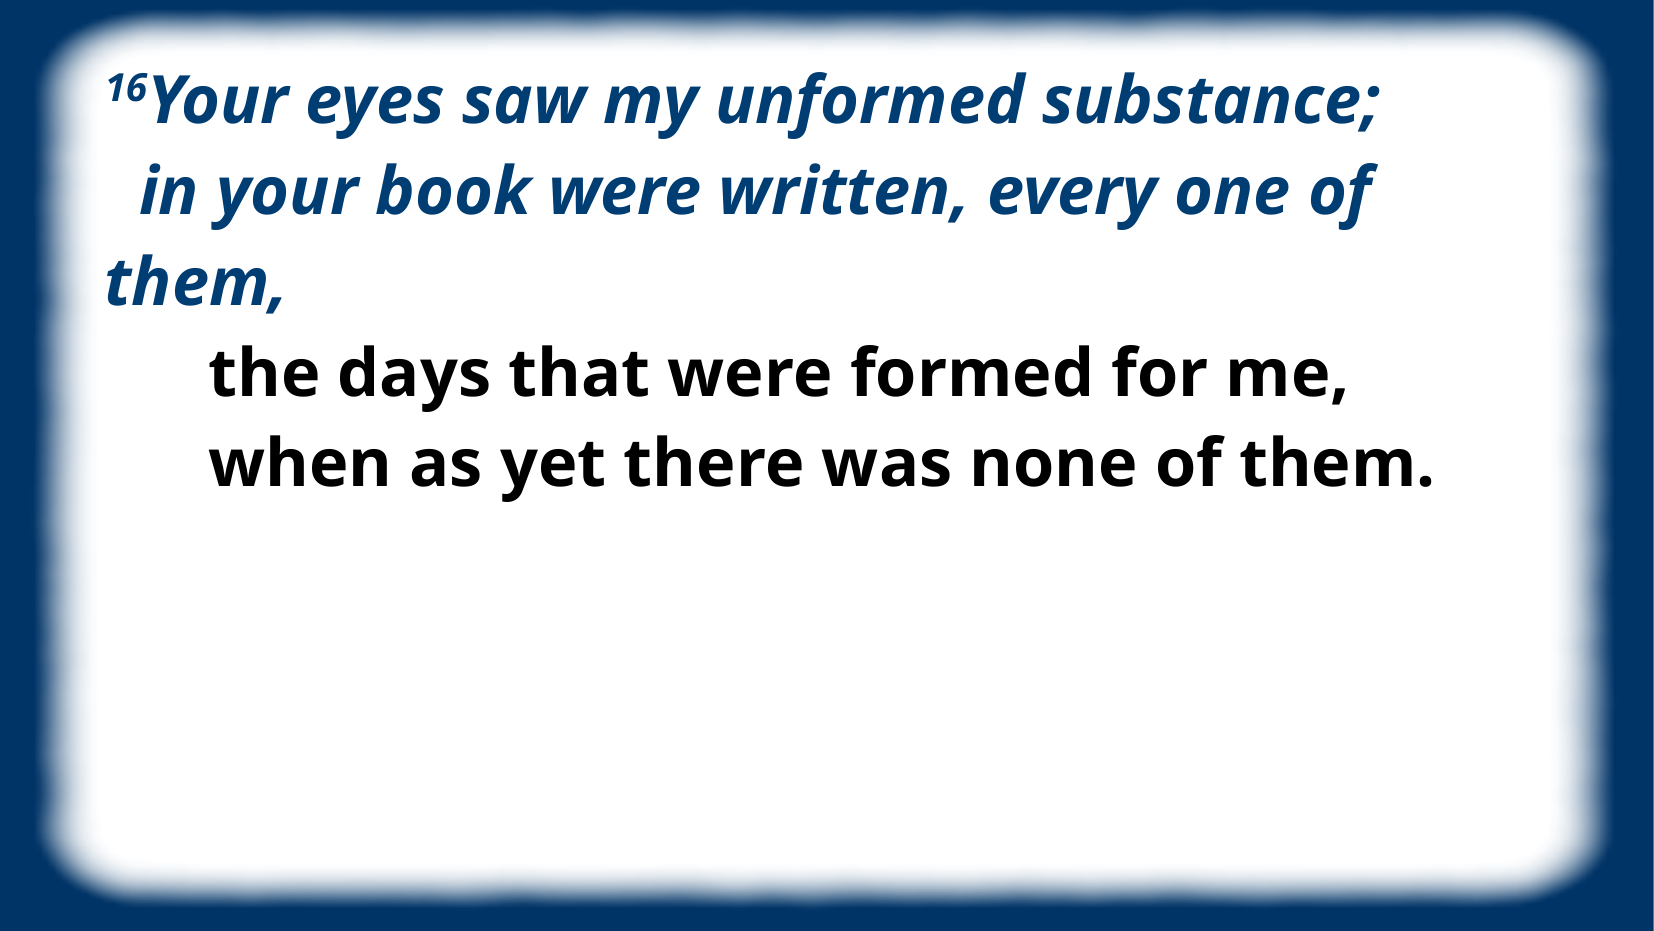

16Your eyes saw my unformed substance;
 in your book were written, every one of them,
 the days that were formed for me,
 when as yet there was none of them.